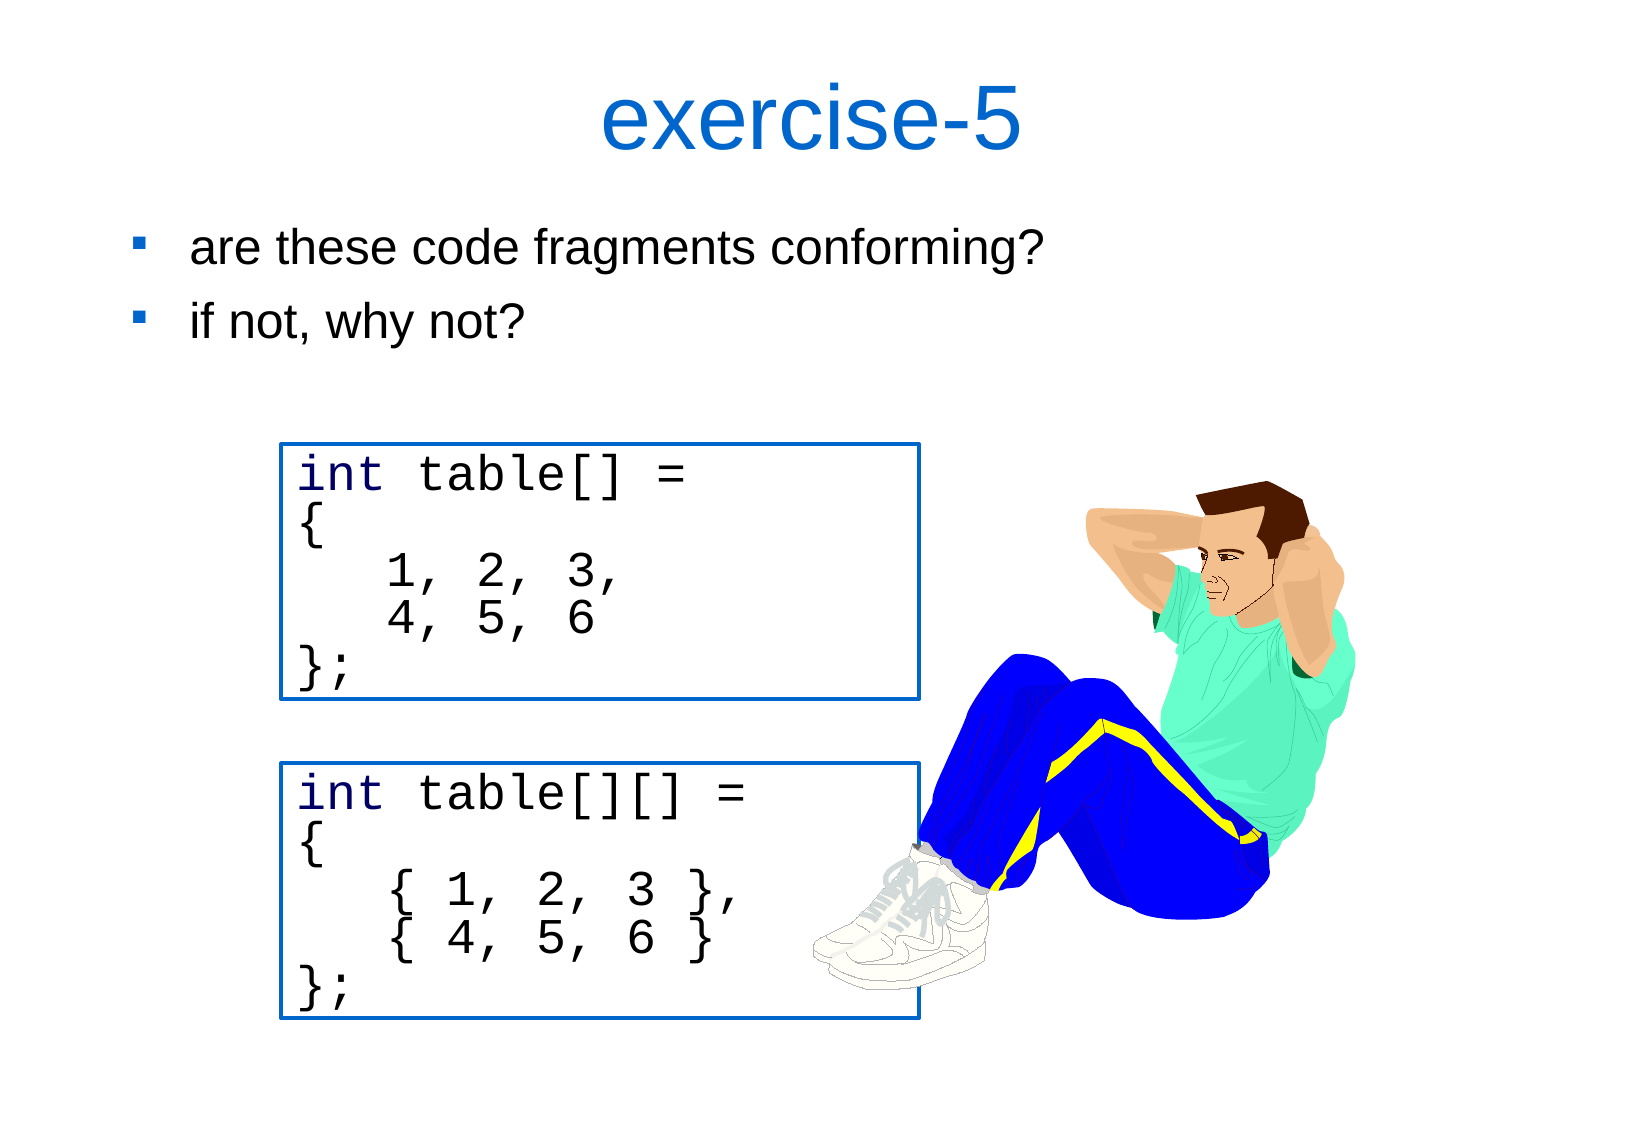

exercise-5
# are these code fragments conforming?
if not, why not?
int table[] =
{
 1, 2, 3,
 4, 5, 6
};
int table[][] =
{
 { 1, 2, 3 },
 { 4, 5, 6 }
};